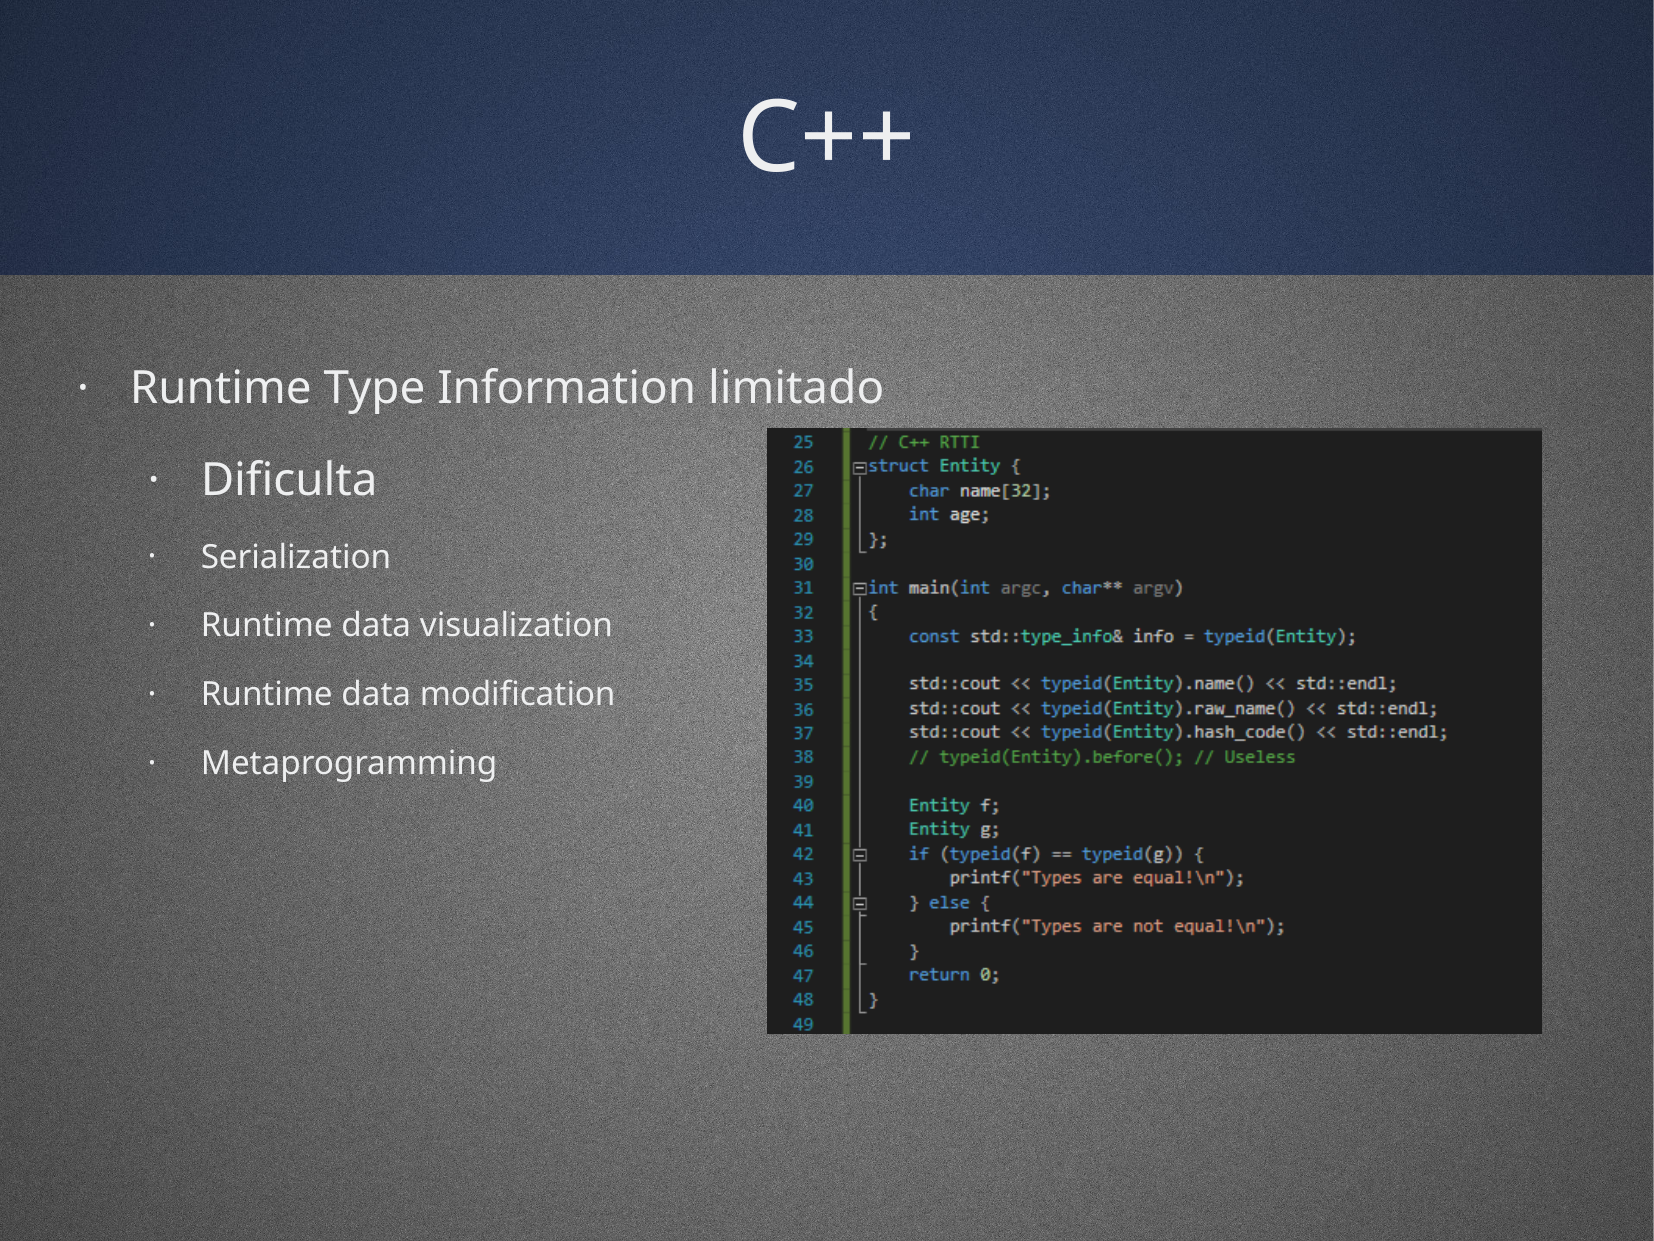

# C++
Runtime Type Information limitado
Dificulta
Serialization
Runtime data visualization
Runtime data modification
Metaprogramming